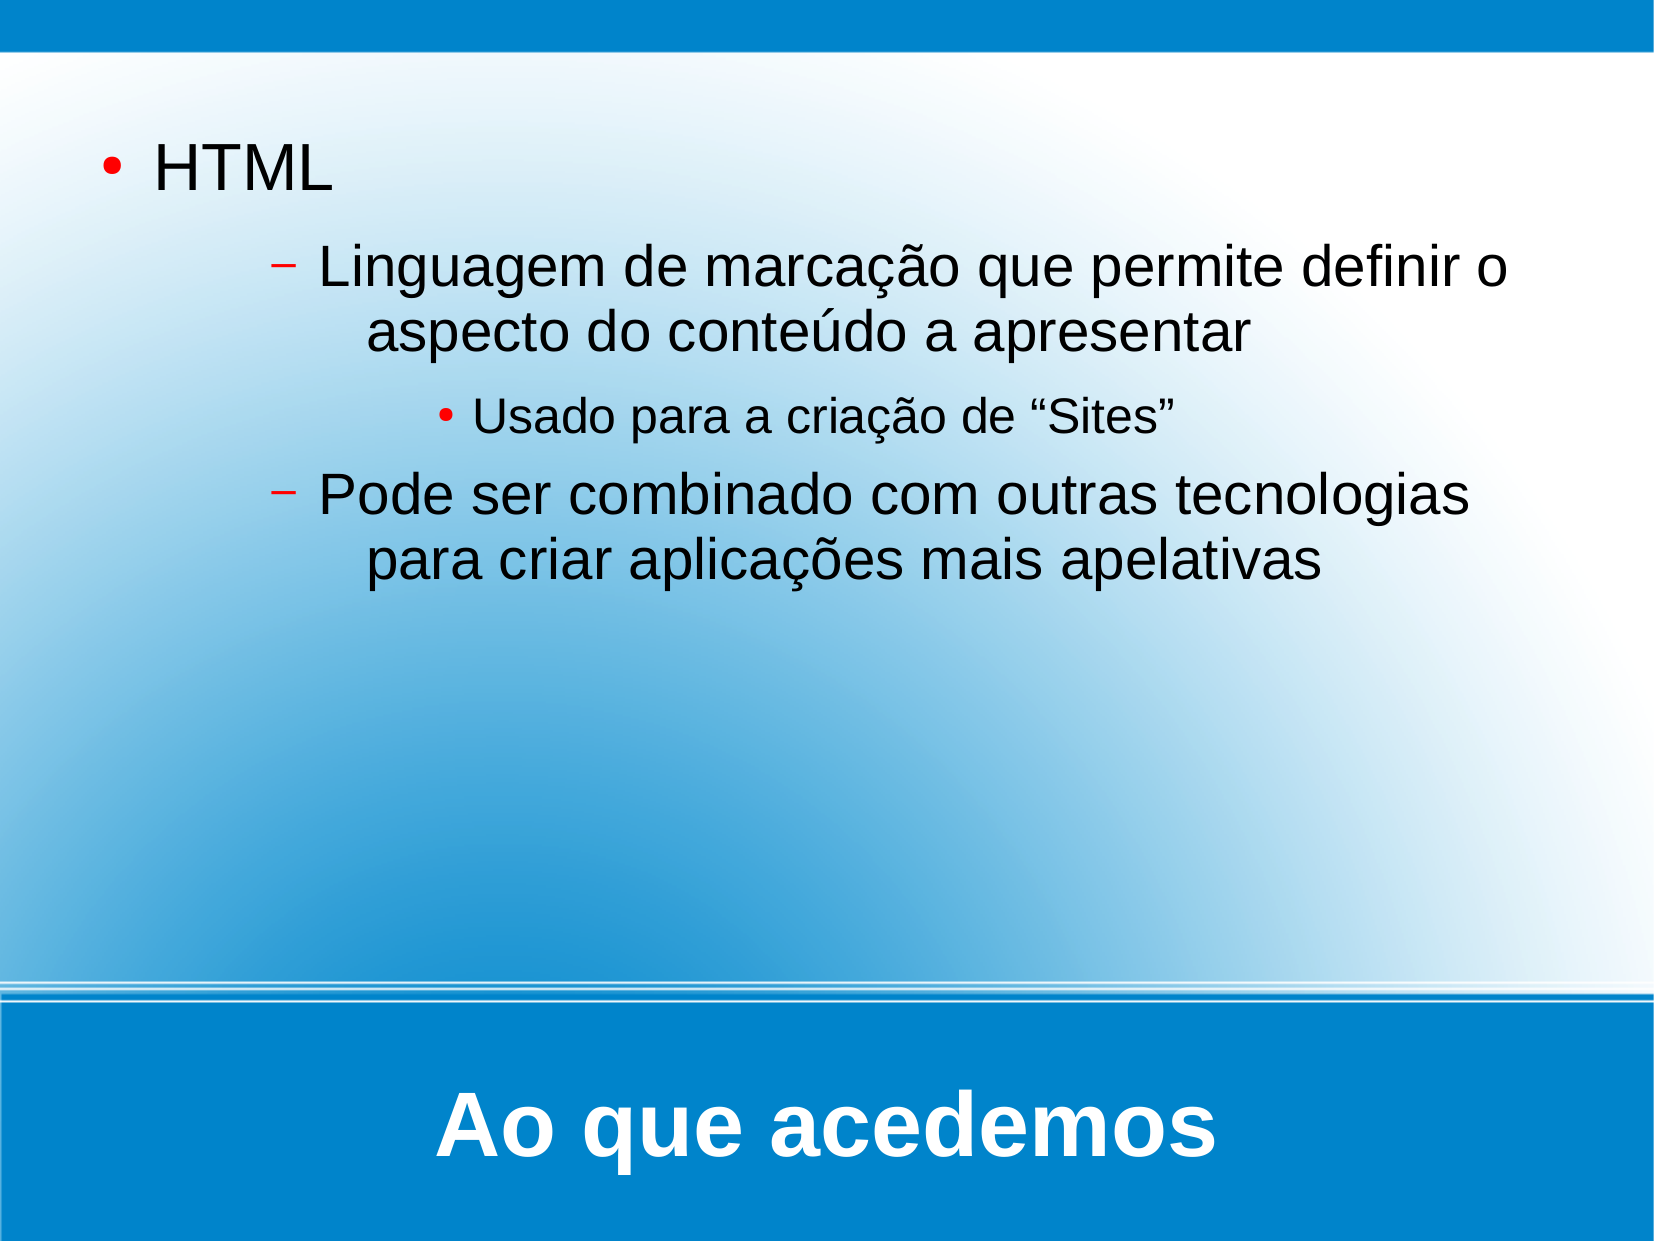

HTML
Linguagem de marcação que permite definir o aspecto do conteúdo a apresentar
Usado para a criação de “Sites”
Pode ser combinado com outras tecnologias para criar aplicações mais apelativas
# Ao que acedemos